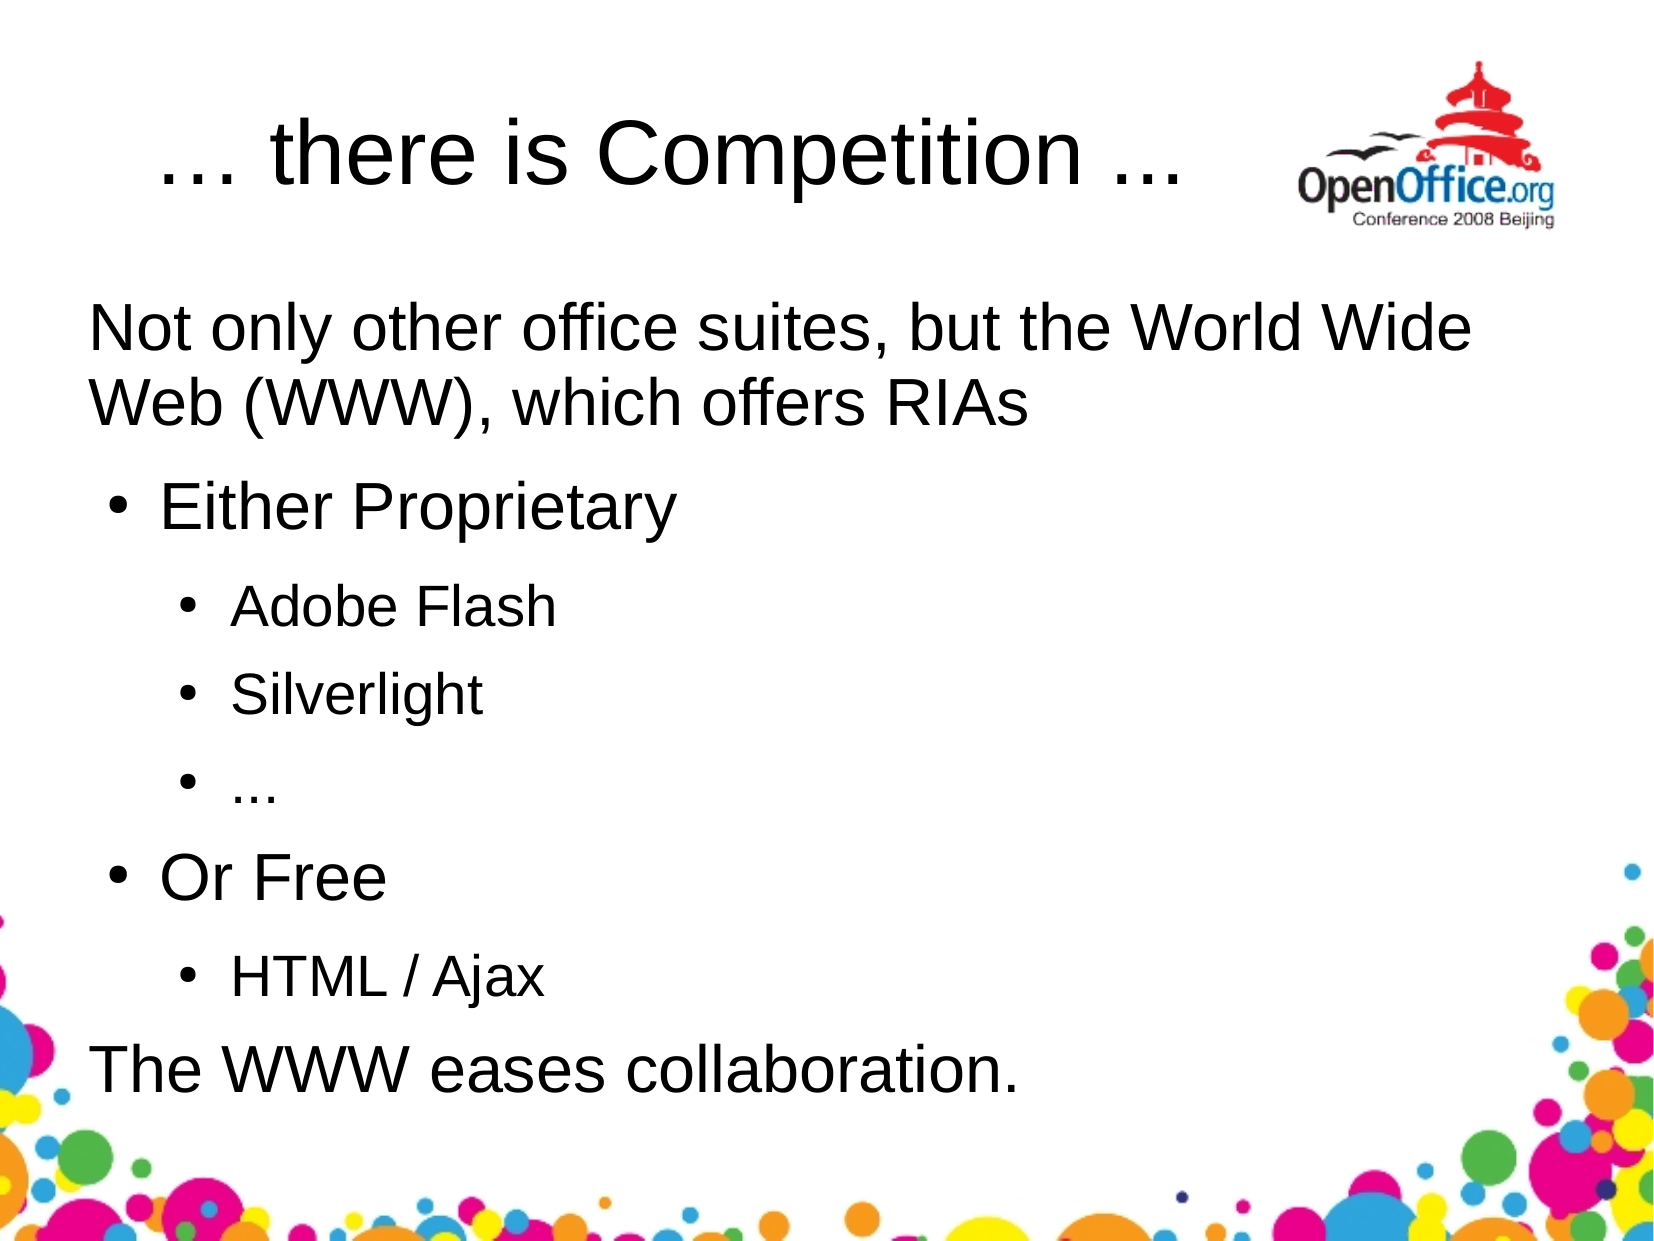

# … there is Competition ...
Not only other office suites, but the World Wide Web (WWW), which offers RIAs
Either Proprietary
Adobe Flash
Silverlight
...
Or Free
HTML / Ajax
The WWW eases collaboration.